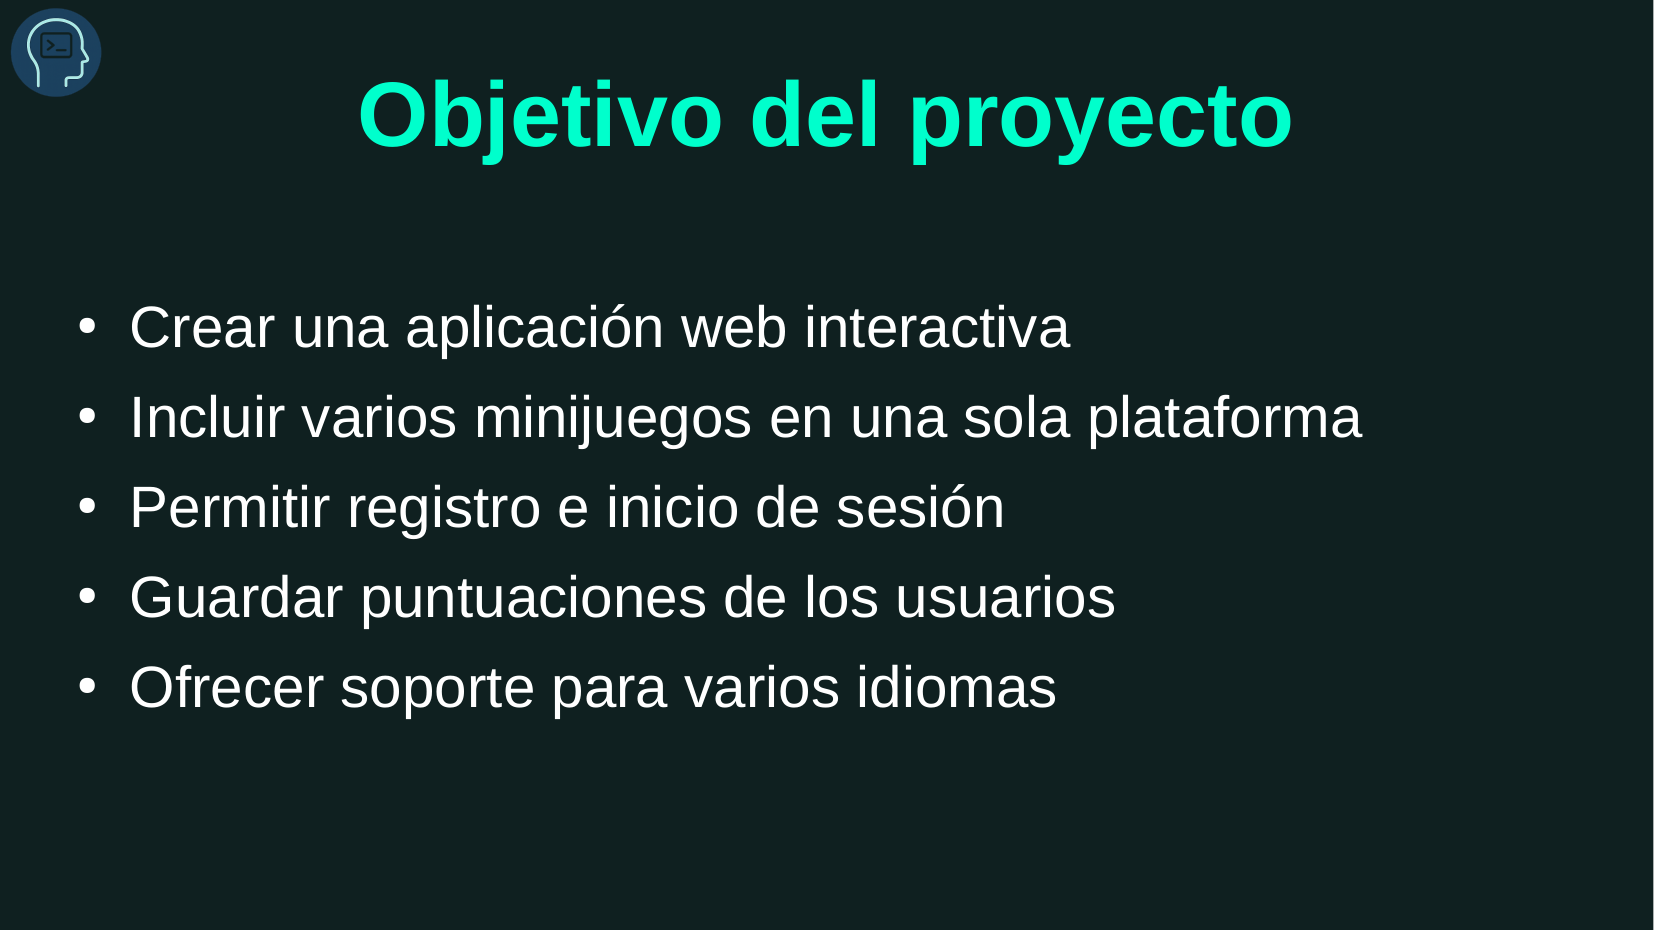

# Objetivo del proyecto
Crear una aplicación web interactiva
Incluir varios minijuegos en una sola plataforma
Permitir registro e inicio de sesión
Guardar puntuaciones de los usuarios
Ofrecer soporte para varios idiomas